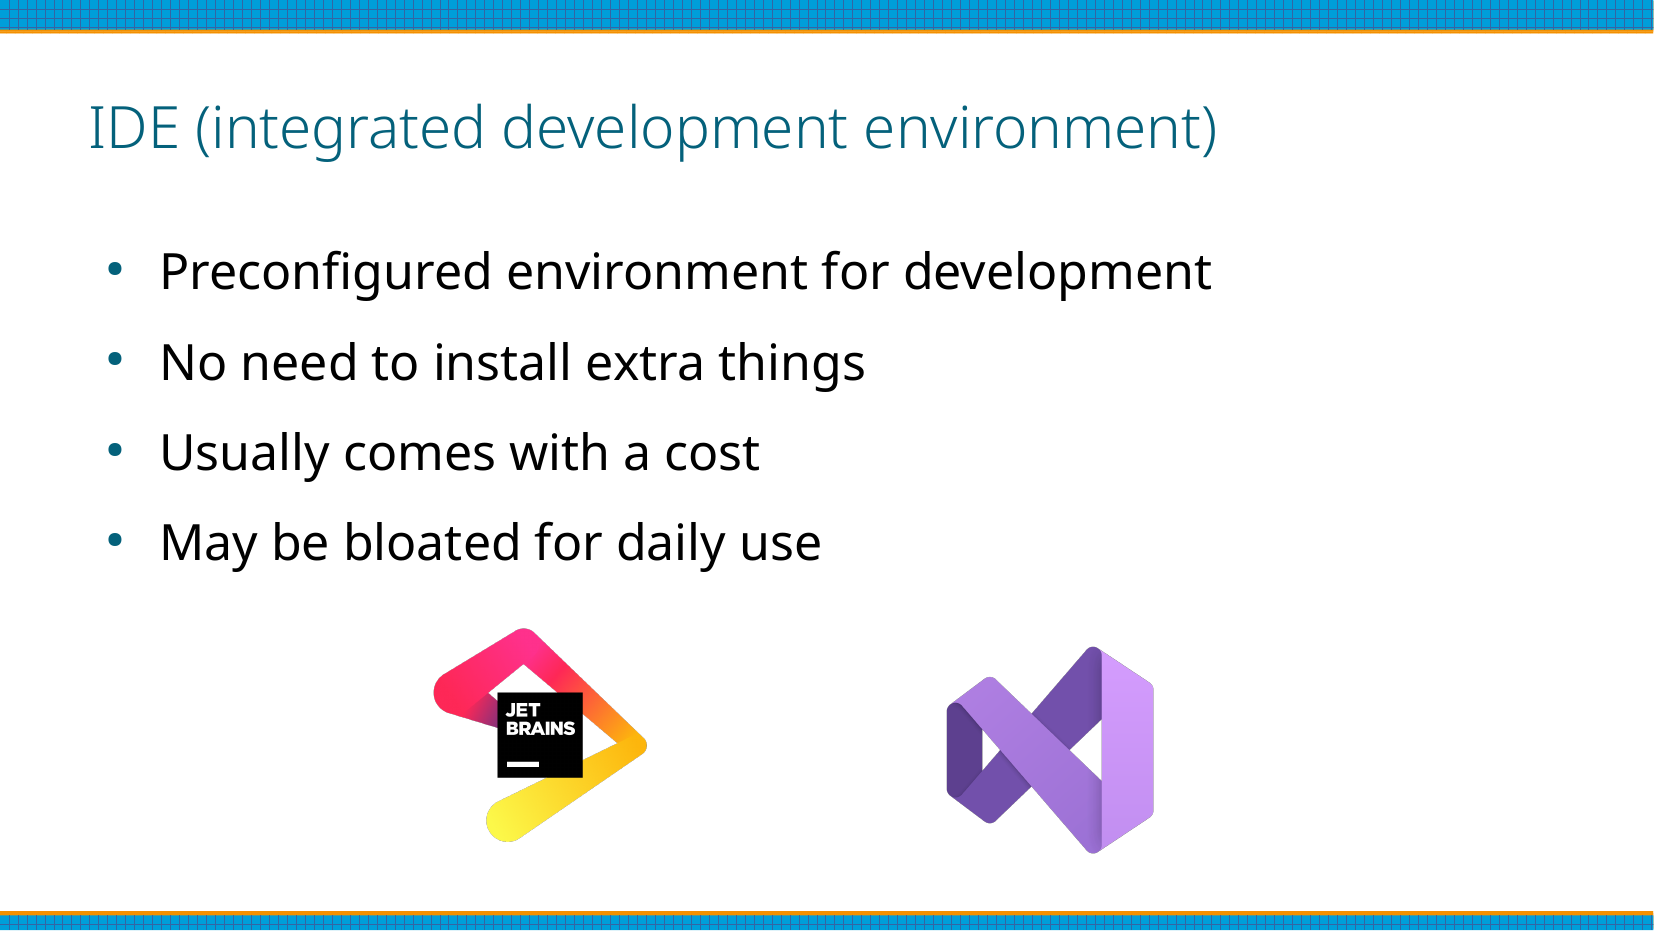

# IDE (integrated development environment)
Preconfigured environment for development
No need to install extra things
Usually comes with a cost
May be bloated for daily use